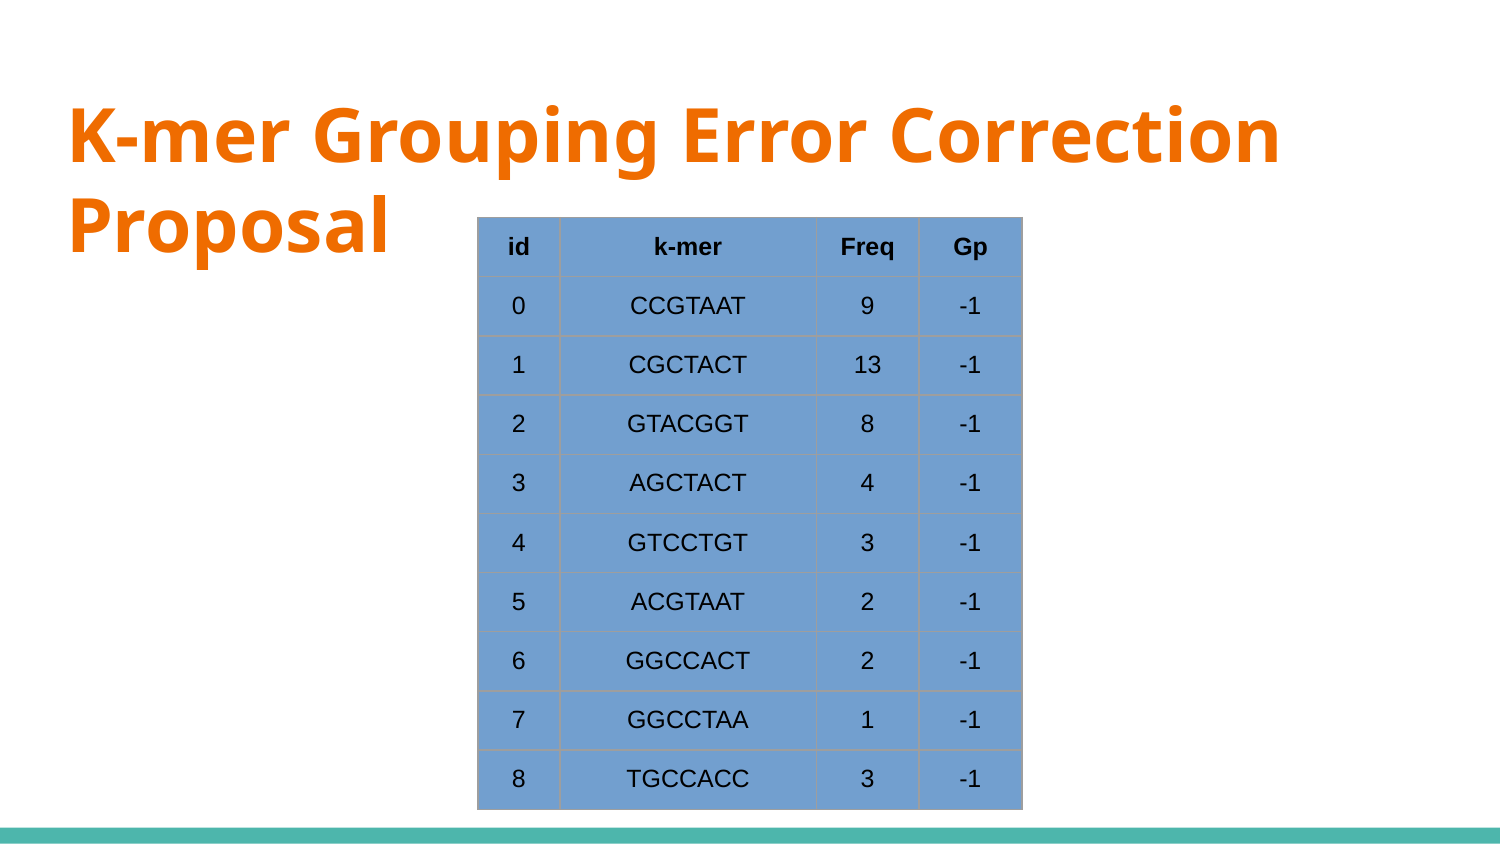

# K-mer Grouping Error Correction Proposal
| id | k-mer | Freq | Gp |
| --- | --- | --- | --- |
| 0 | CCGTAAT | 9 | -1 |
| 1 | CGCTACT | 13 | -1 |
| 2 | GTACGGT | 8 | -1 |
| 3 | AGCTACT | 4 | -1 |
| 4 | GTCCTGT | 3 | -1 |
| 5 | ACGTAAT | 2 | -1 |
| 6 | GGCCACT | 2 | -1 |
| 7 | GGCCTAA | 1 | -1 |
| 8 | TGCCACC | 3 | -1 |